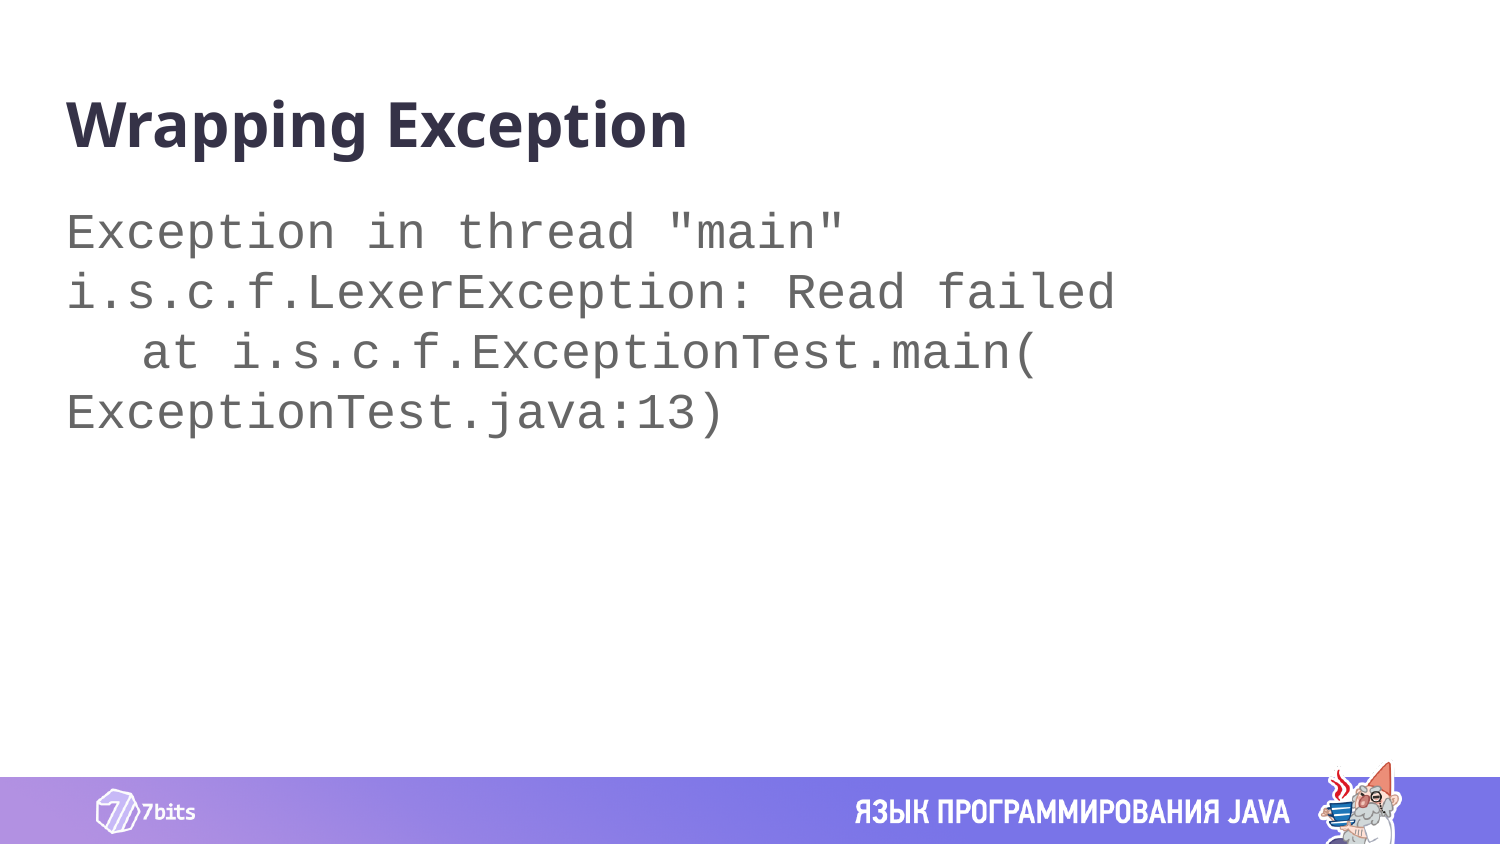

# Wrapping Exception
Exception in thread "main" i.s.c.f.LexerException: Read failed
	at i.s.c.f.ExceptionTest.main(
ExceptionTest.java:13)